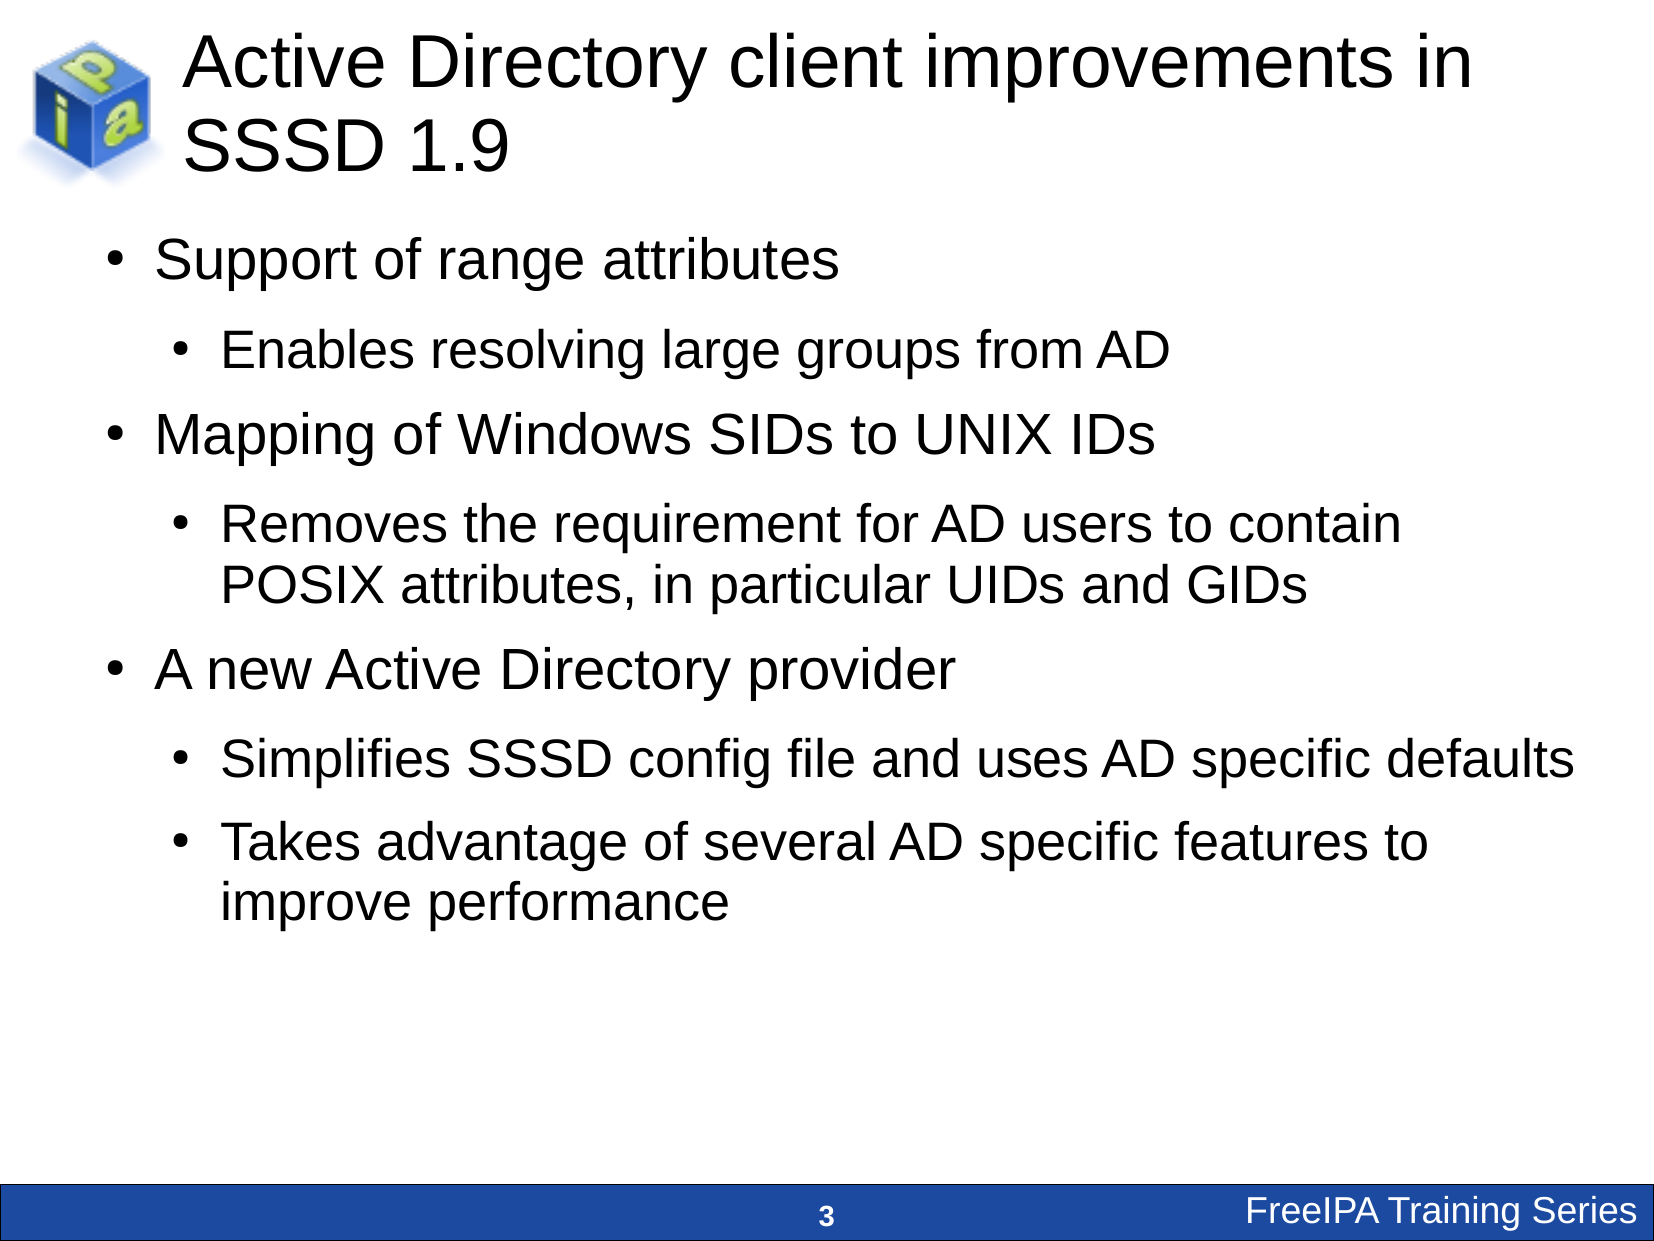

# Active Directory client improvements in SSSD 1.9
Support of range attributes
Enables resolving large groups from AD
Mapping of Windows SIDs to UNIX IDs
Removes the requirement for AD users to contain POSIX attributes, in particular UIDs and GIDs
A new Active Directory provider
Simplifies SSSD config file and uses AD specific defaults
Takes advantage of several AD specific features to improve performance
3